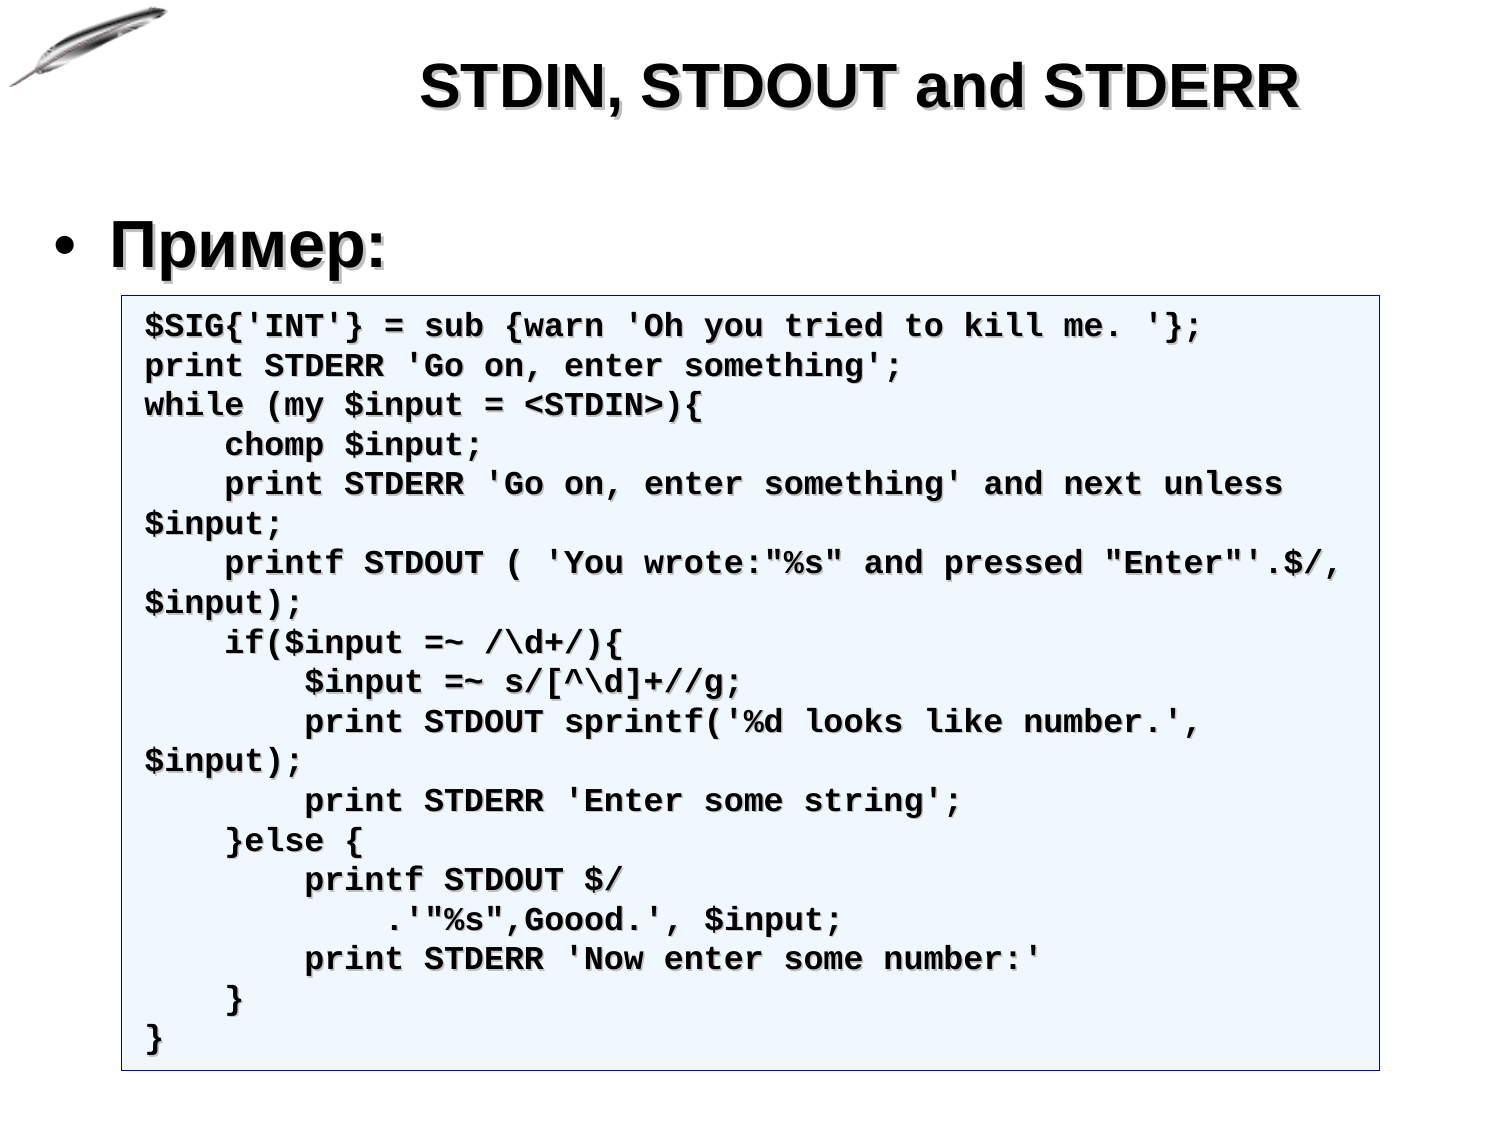

# STDIN, STDOUT and STDERR
Пример:
$SIG{'INT'} = sub {warn 'Oh you tried to kill me. '};
print STDERR 'Go on, enter something';
while (my $input = <STDIN>){
 chomp $input;
 print STDERR 'Go on, enter something' and next unless $input;
 printf STDOUT ( 'You wrote:"%s" and pressed "Enter"'.$/, $input);
 if($input =~ /\d+/){
 $input =~ s/[^\d]+//g;
 print STDOUT sprintf('%d looks like number.', $input);
 print STDERR 'Enter some string';
 }else {
 printf STDOUT $/
 .'"%s",Goood.', $input;
 print STDERR 'Now enter some number:'
 }
}